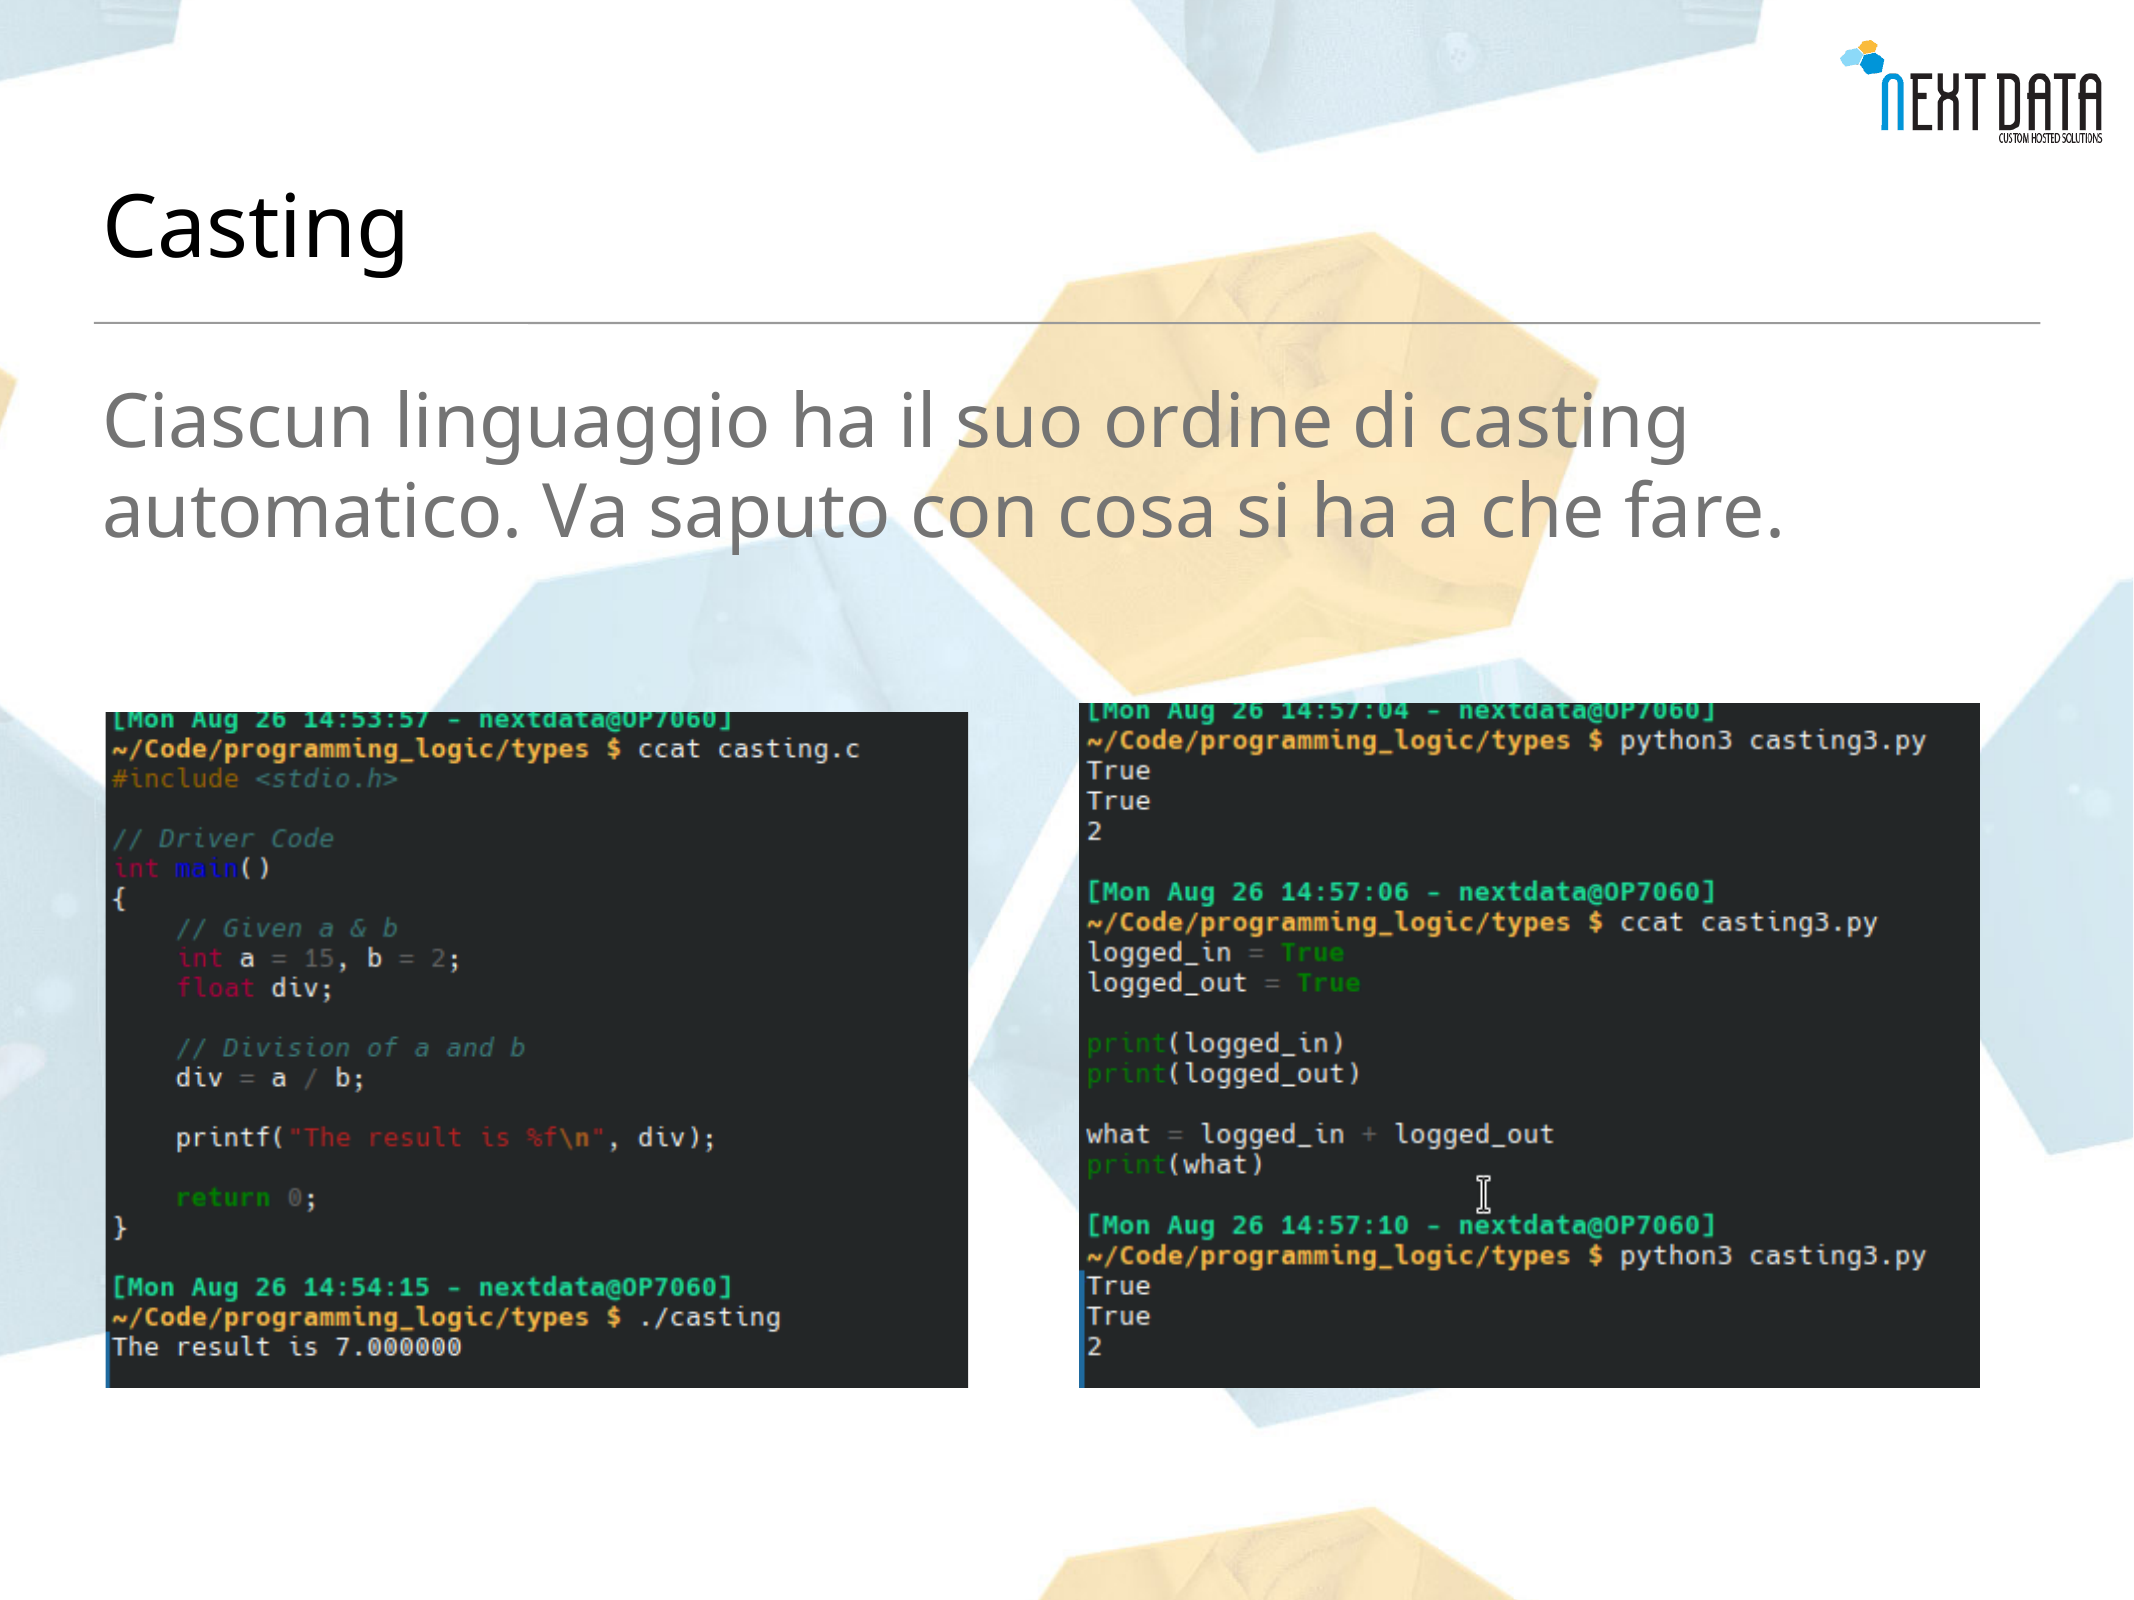

Casting
Ciascun linguaggio ha il suo ordine di casting automatico. Va saputo con cosa si ha a che fare.